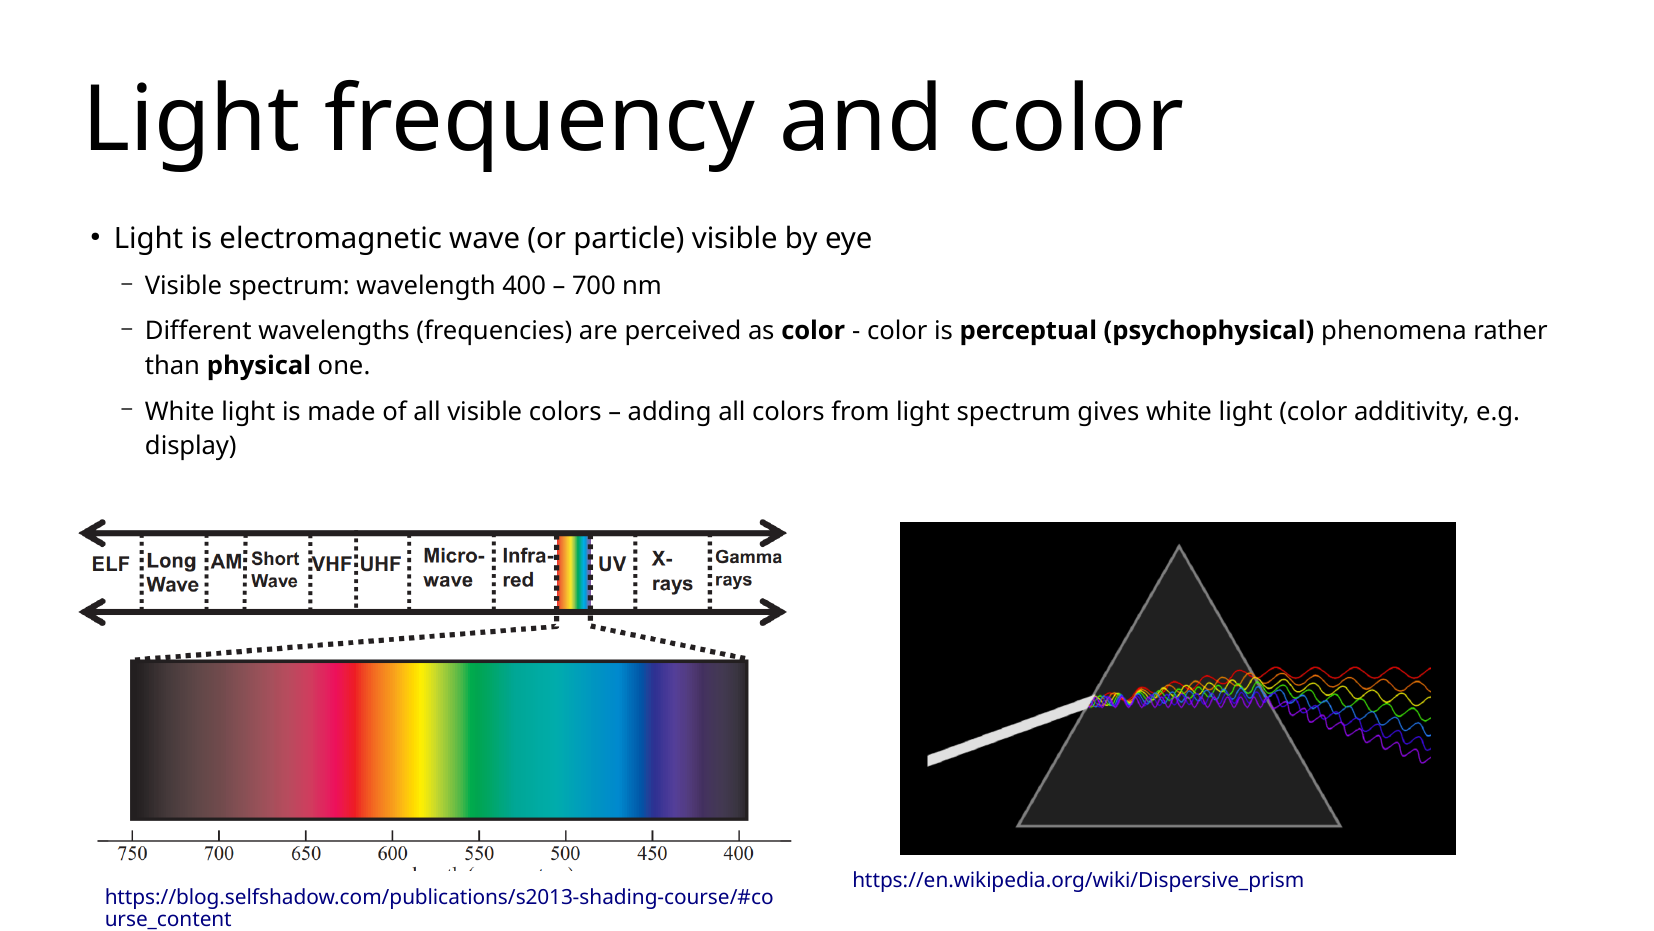

# Light frequency and color
Light is electromagnetic wave (or particle) visible by eye
Visible spectrum: wavelength 400 – 700 nm
Different wavelengths (frequencies) are perceived as color - color is perceptual (psychophysical) phenomena rather than physical one.
White light is made of all visible colors – adding all colors from light spectrum gives white light (color additivity, e.g. display)
https://en.wikipedia.org/wiki/Dispersive_prism
https://blog.selfshadow.com/publications/s2013-shading-course/#course_content